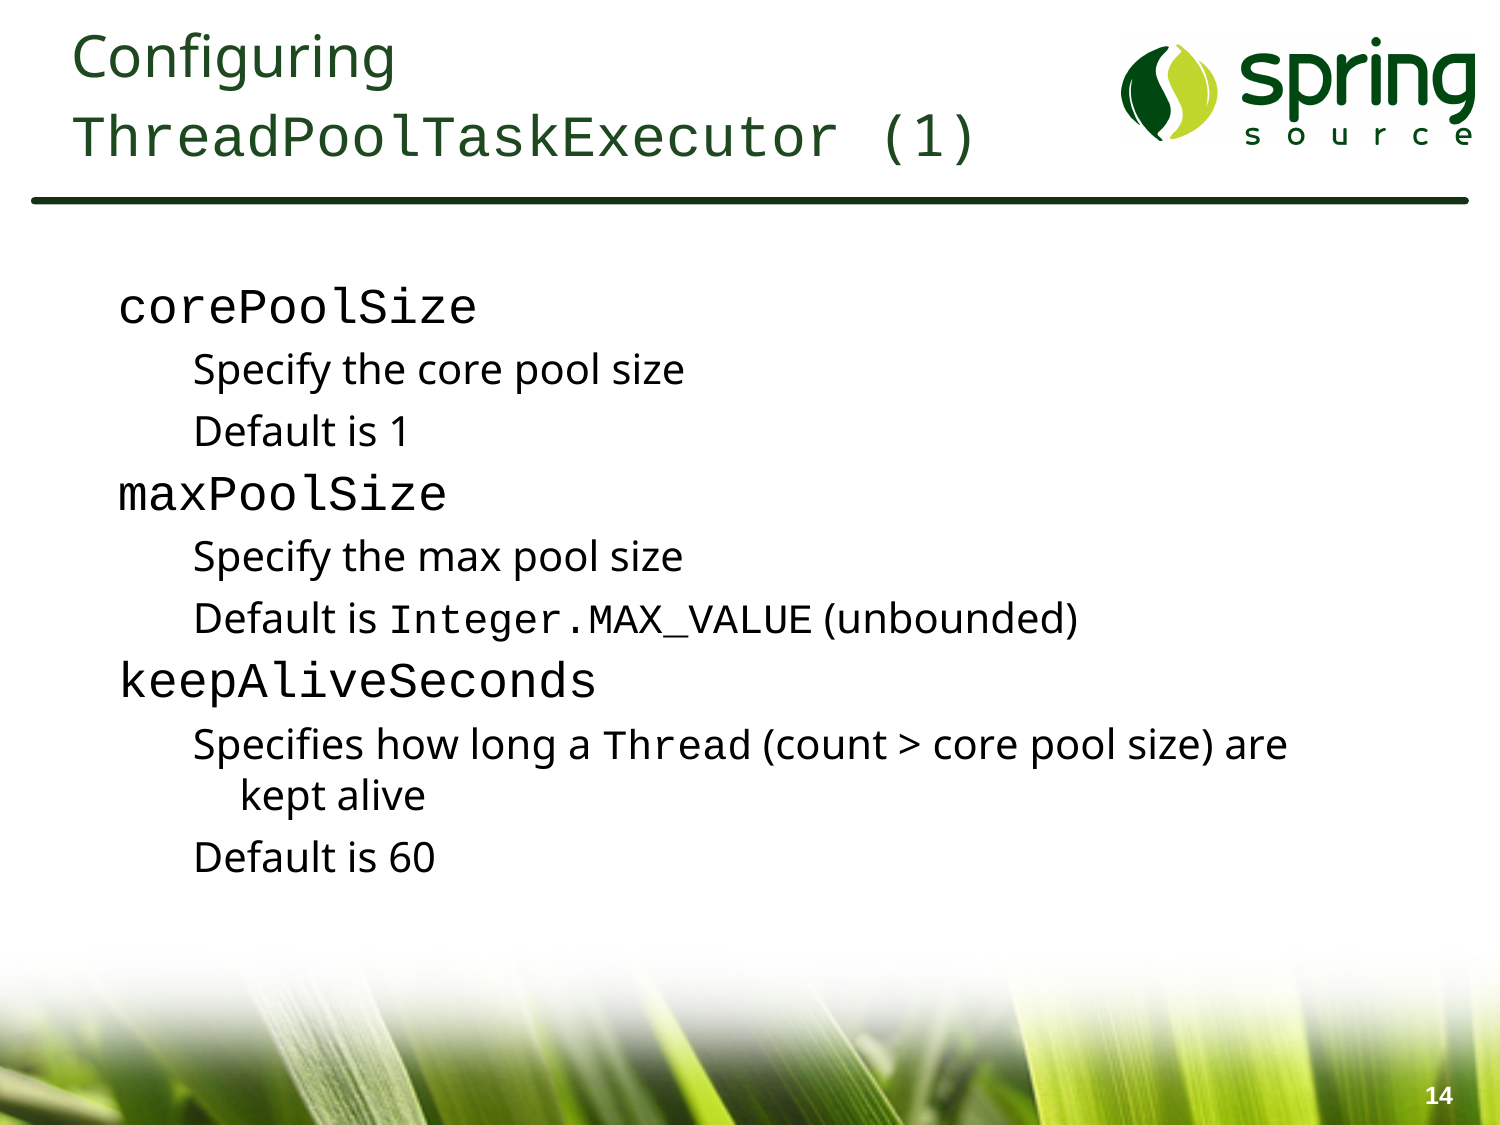

# Configuring ThreadPoolTaskExecutor (1)
corePoolSize
Specify the core pool size
Default is 1
maxPoolSize
Specify the max pool size
Default is Integer.MAX_VALUE (unbounded)
keepAliveSeconds
Specifies how long a Thread (count > core pool size) are kept alive
Default is 60